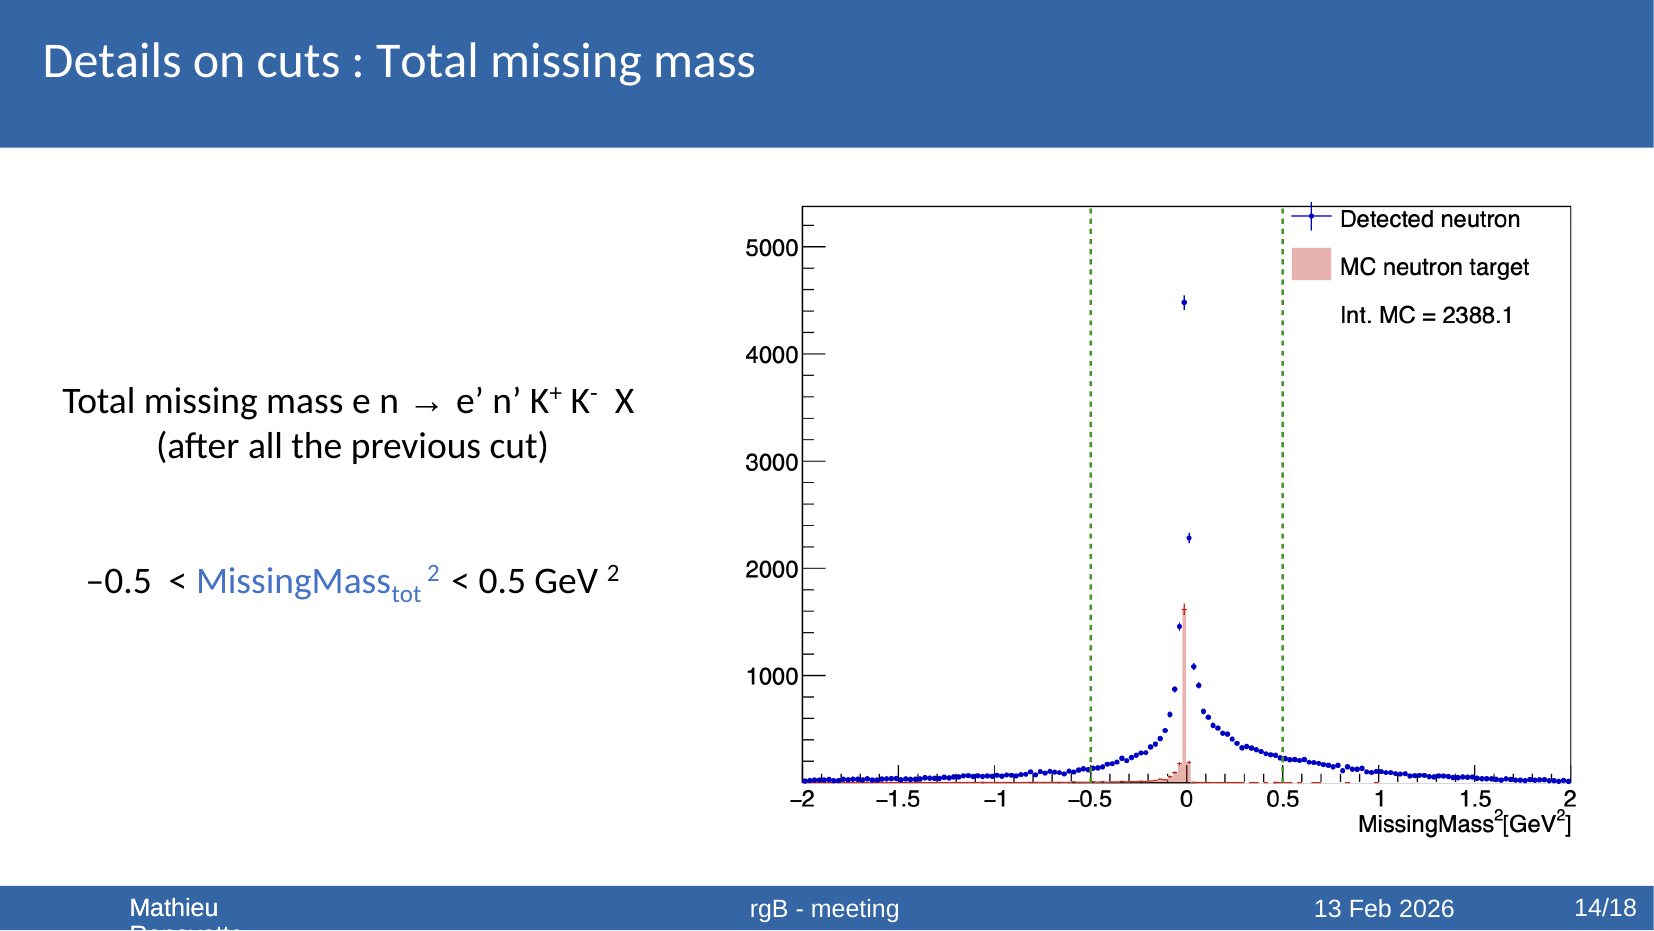

Details on cuts : Total missing mass
Total missing mass e n → e’ n’ K+ K- X
(after all the previous cut)
–0.5 < MissingMasstot 2 < 0.5 GeV 2
Mathieu Ronayette
14/18
Mathieu Ronayette
rgB - meeting
13 Feb 2026